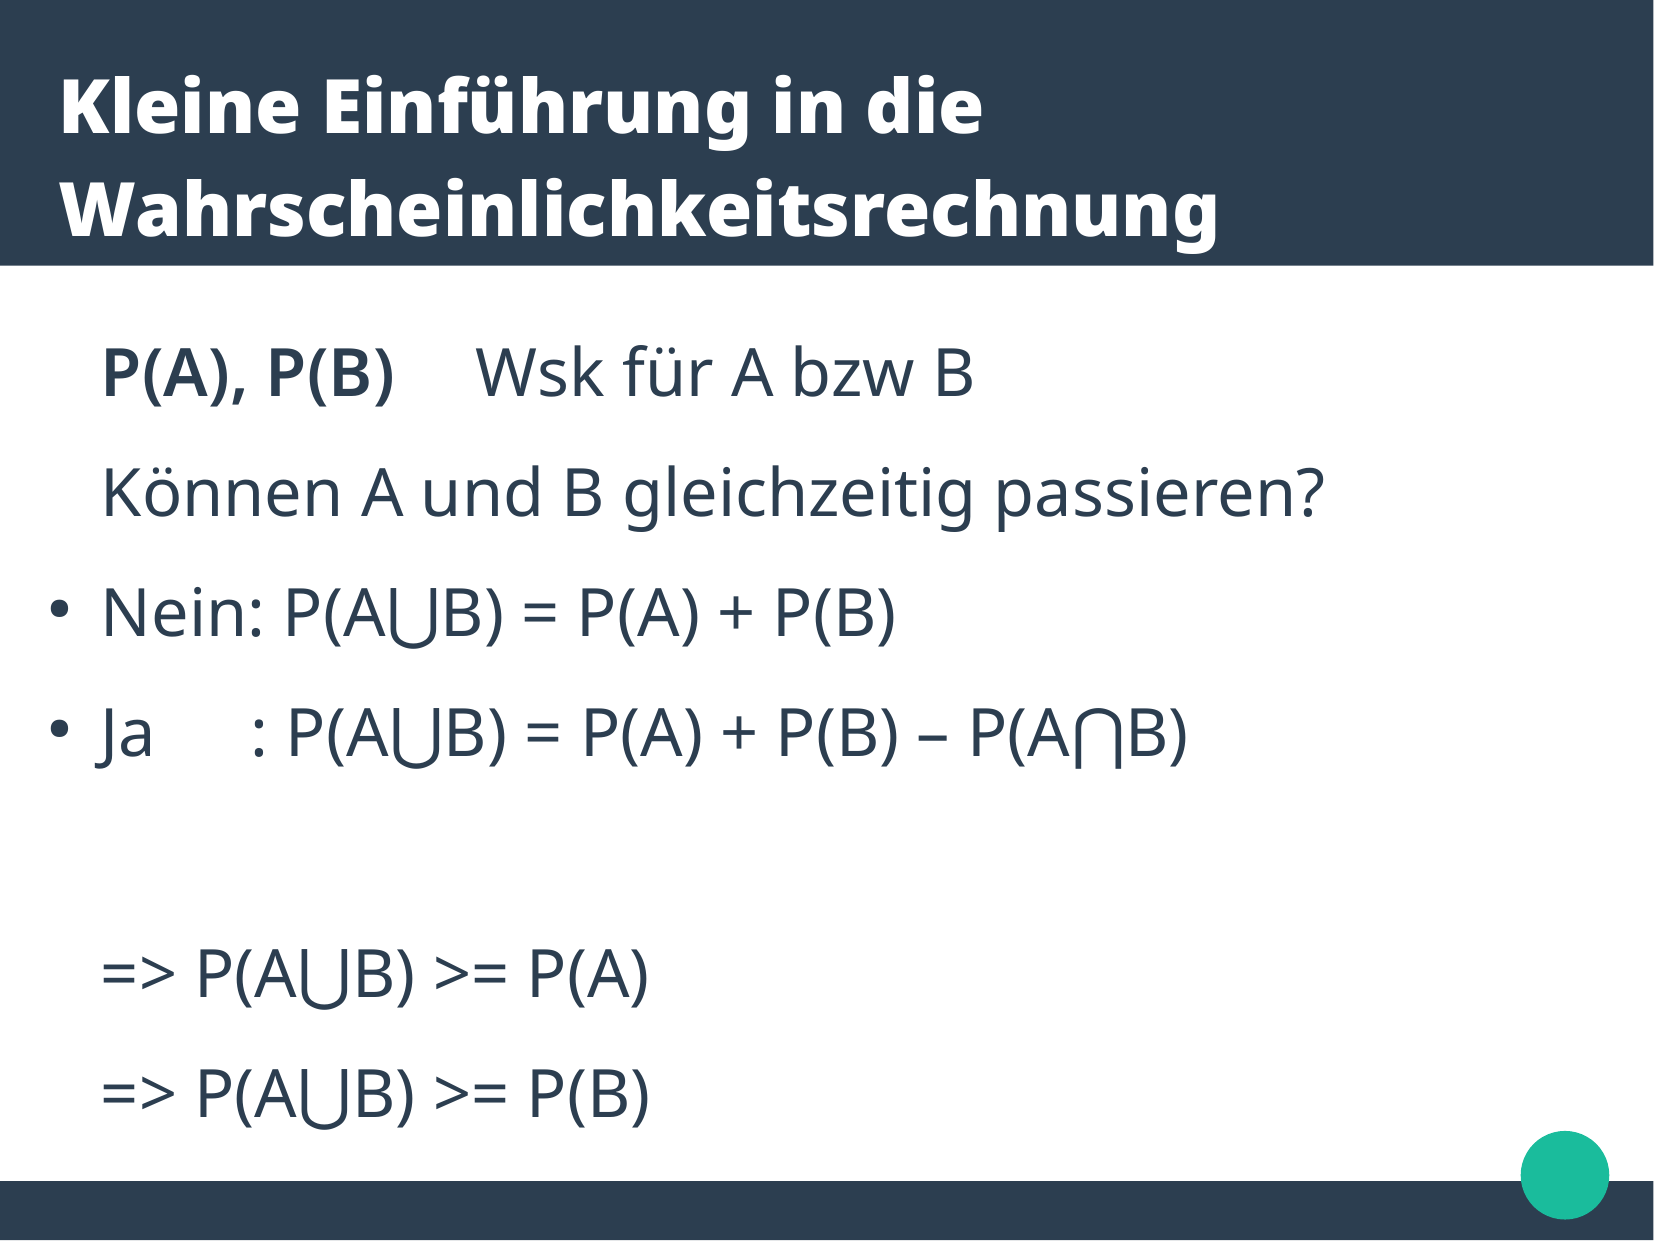

Kleine Einführung in die Wahrscheinlichkeitsrechnung
# P(A), P(B)		Wsk für A bzw B
Können A und B gleichzeitig passieren?
Nein: P(A⋃B) = P(A) + P(B)
Ja		: P(A⋃B) = P(A) + P(B) – P(A⋂B)
=> P(A⋃B) >= P(A)
=> P(A⋃B) >= P(B)